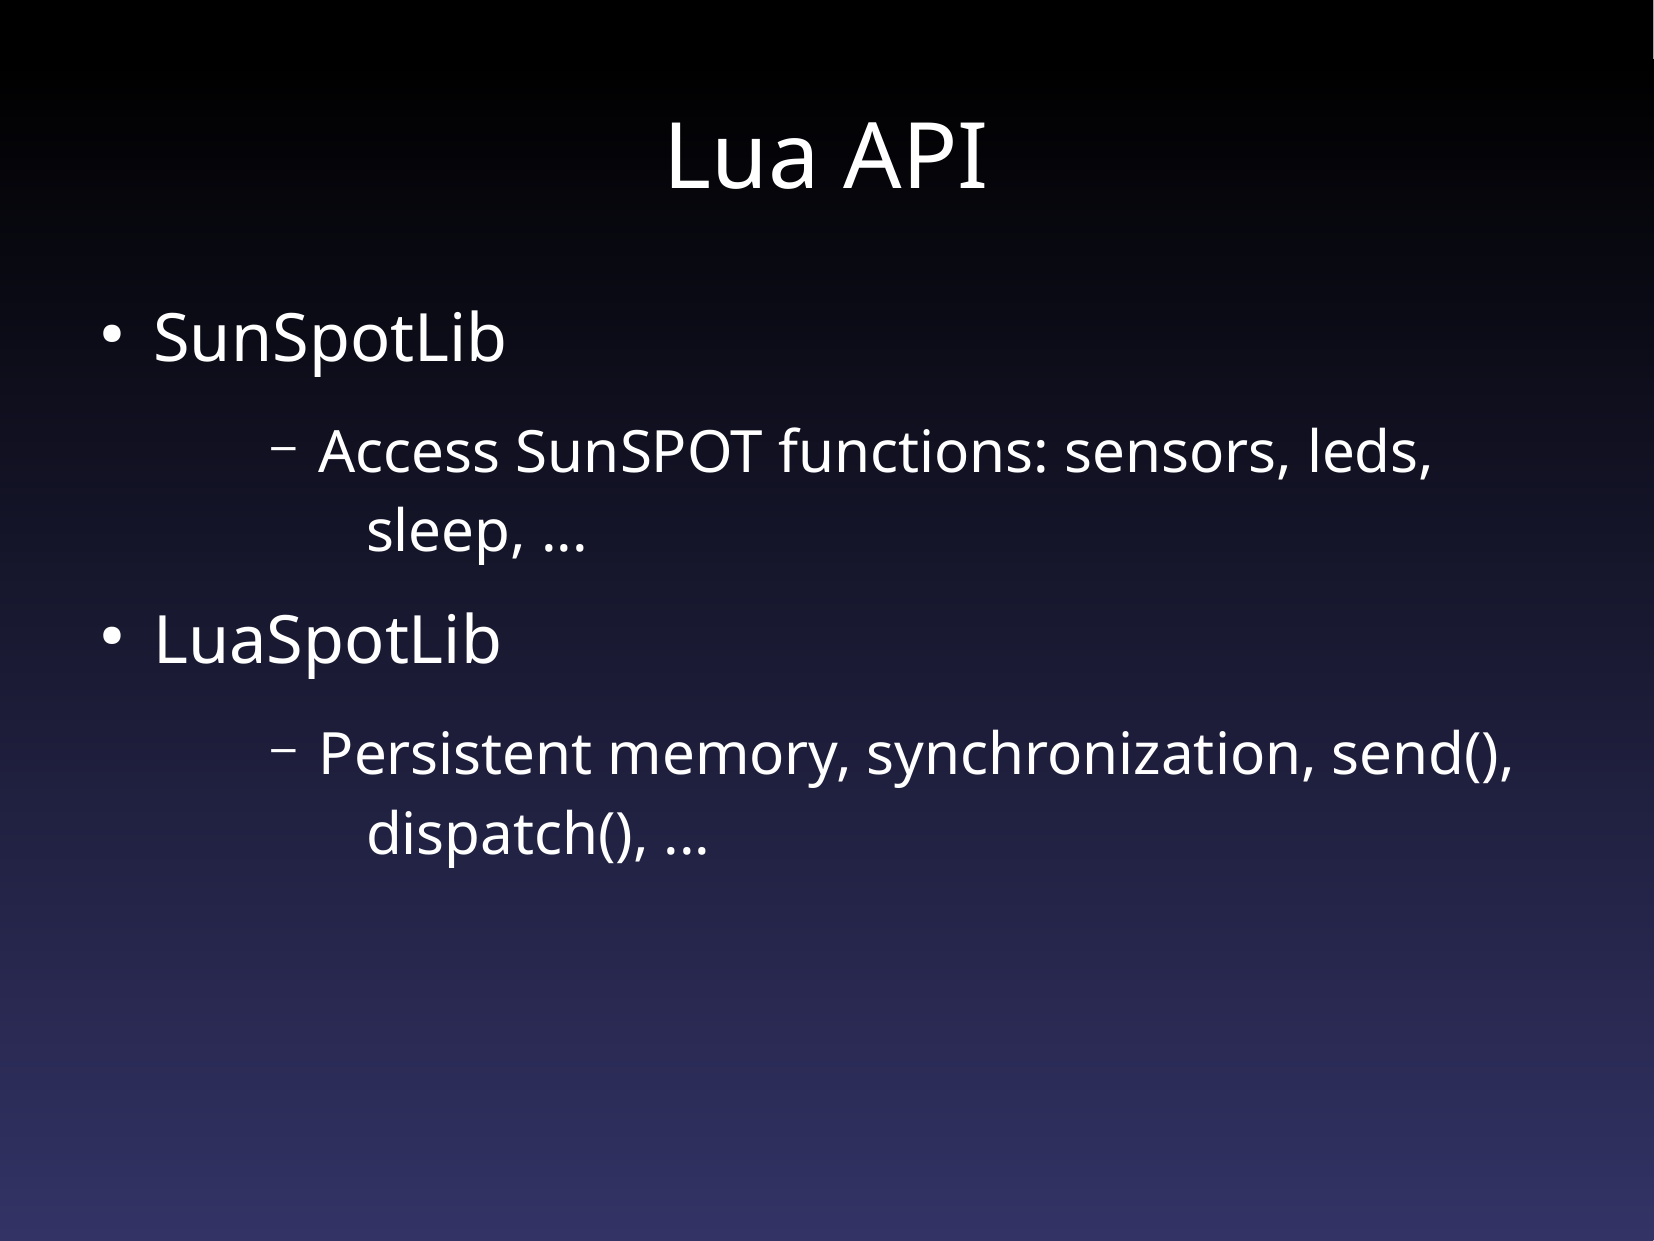

# Lua API
SunSpotLib
Access SunSPOT functions: sensors, leds, sleep, ...
LuaSpotLib
Persistent memory, synchronization, send(), dispatch(), ...